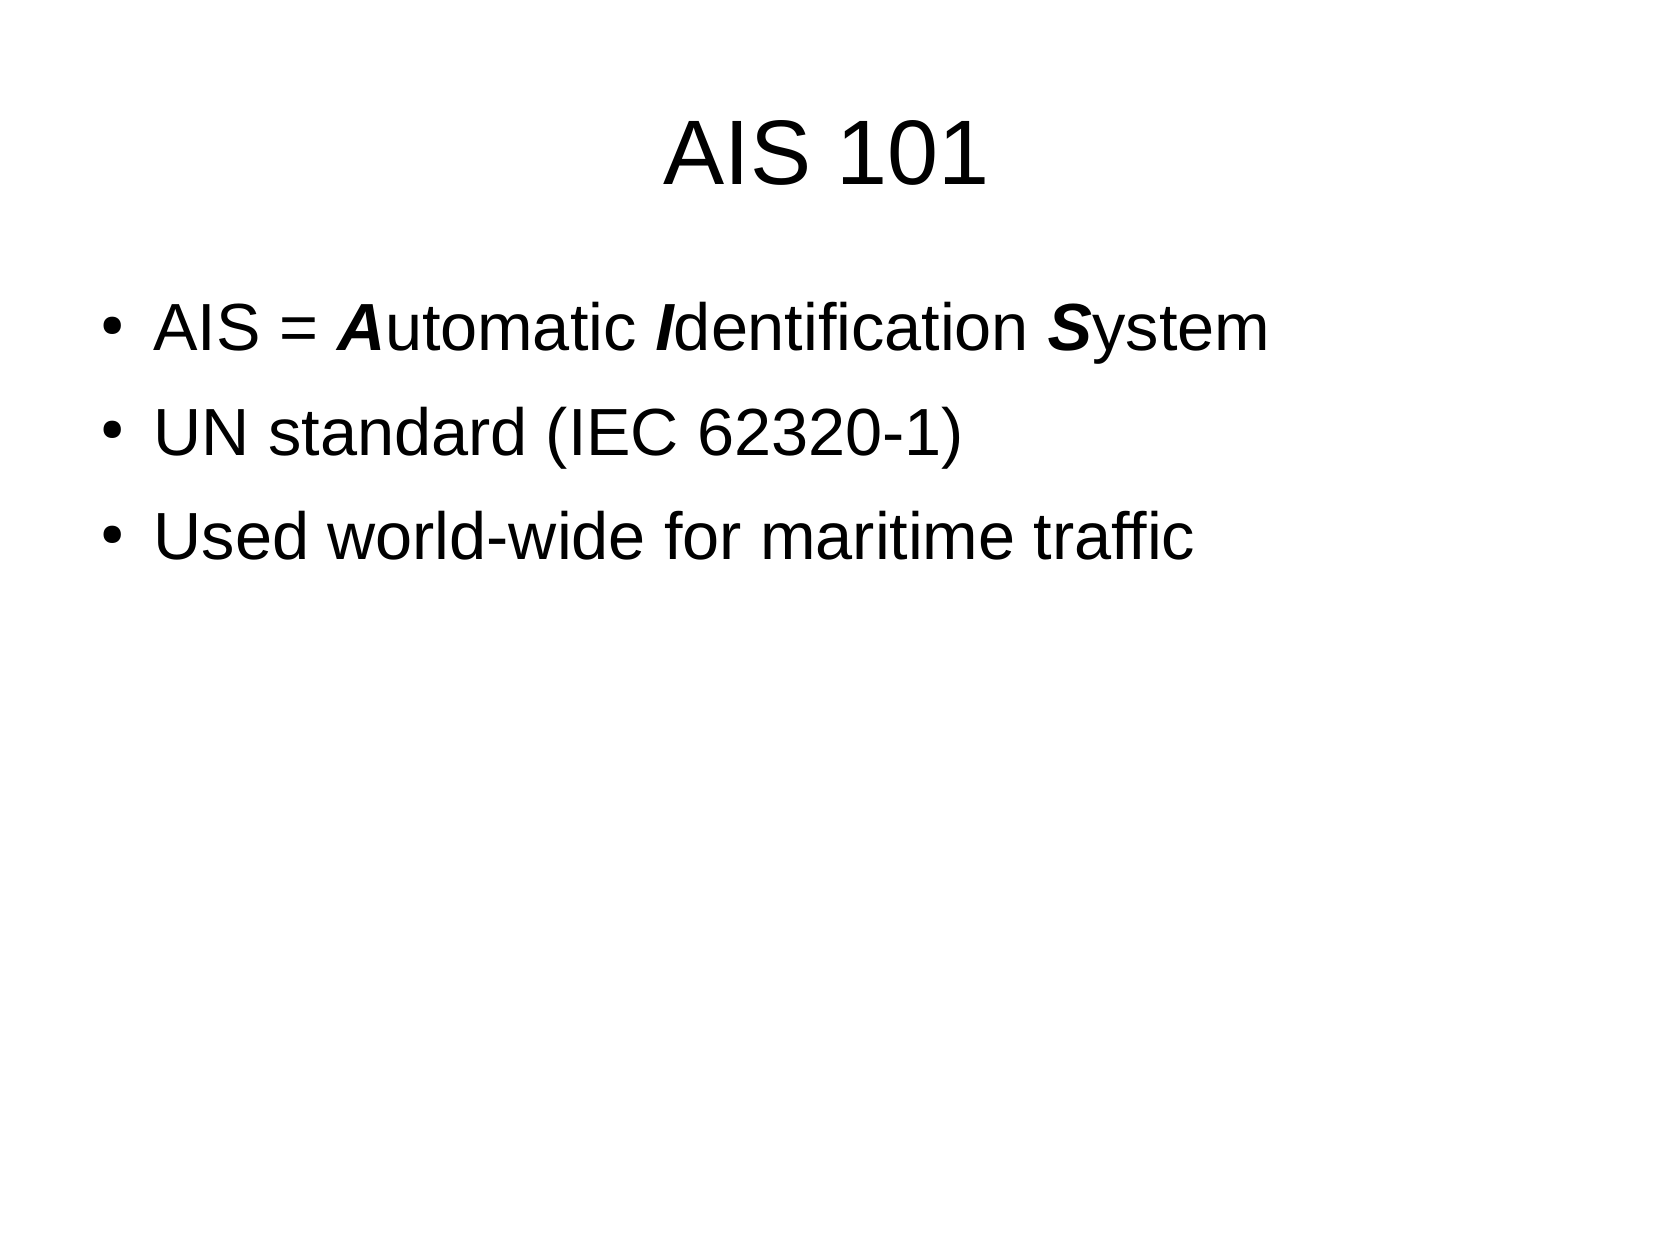

# AIS 101
AIS = Automatic Identification System
UN standard (IEC 62320-1)
Used world-wide for maritime traffic